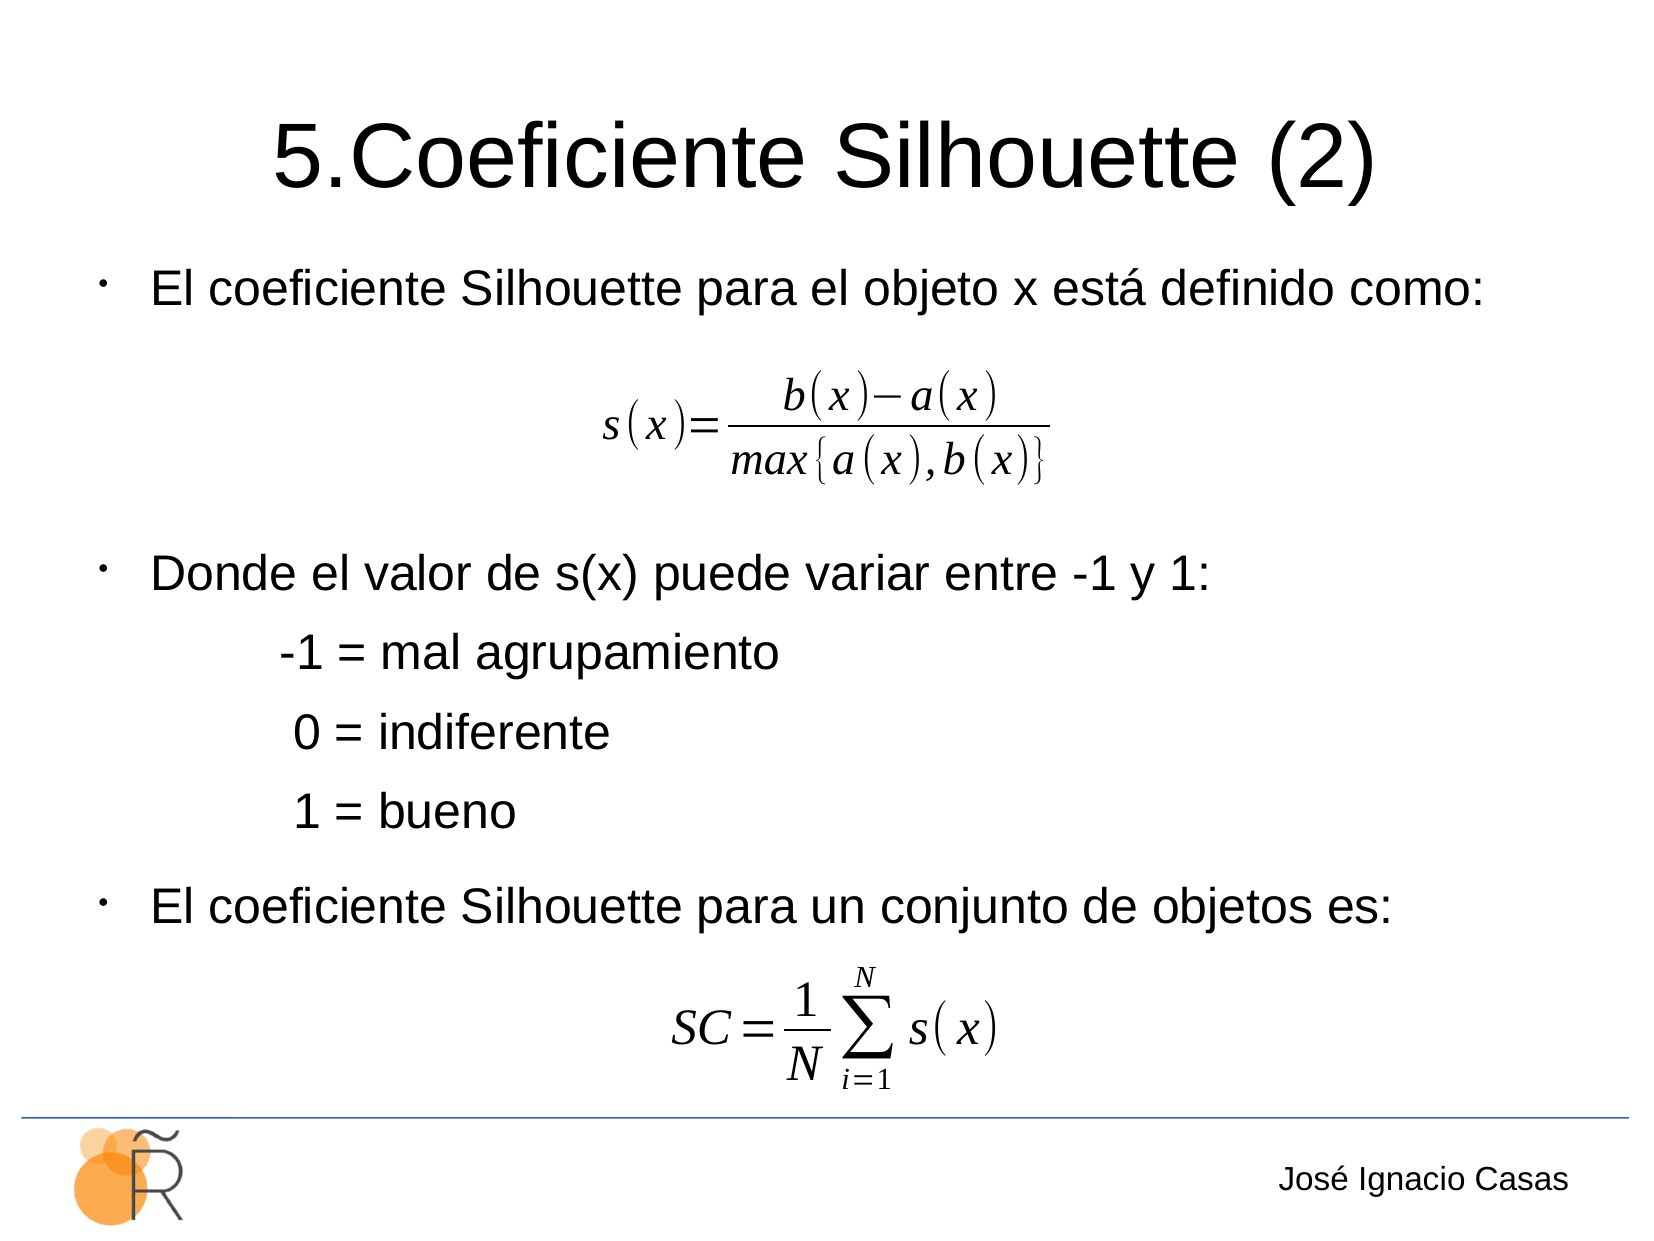

# 5.Coeficiente Silhouette (2)
El coeficiente Silhouette para el objeto x está definido como:
Donde el valor de s(x) puede variar entre -1 y 1:
-1 = mal agrupamiento
 0 = indiferente
 1 = bueno
El coeficiente Silhouette para un conjunto de objetos es: